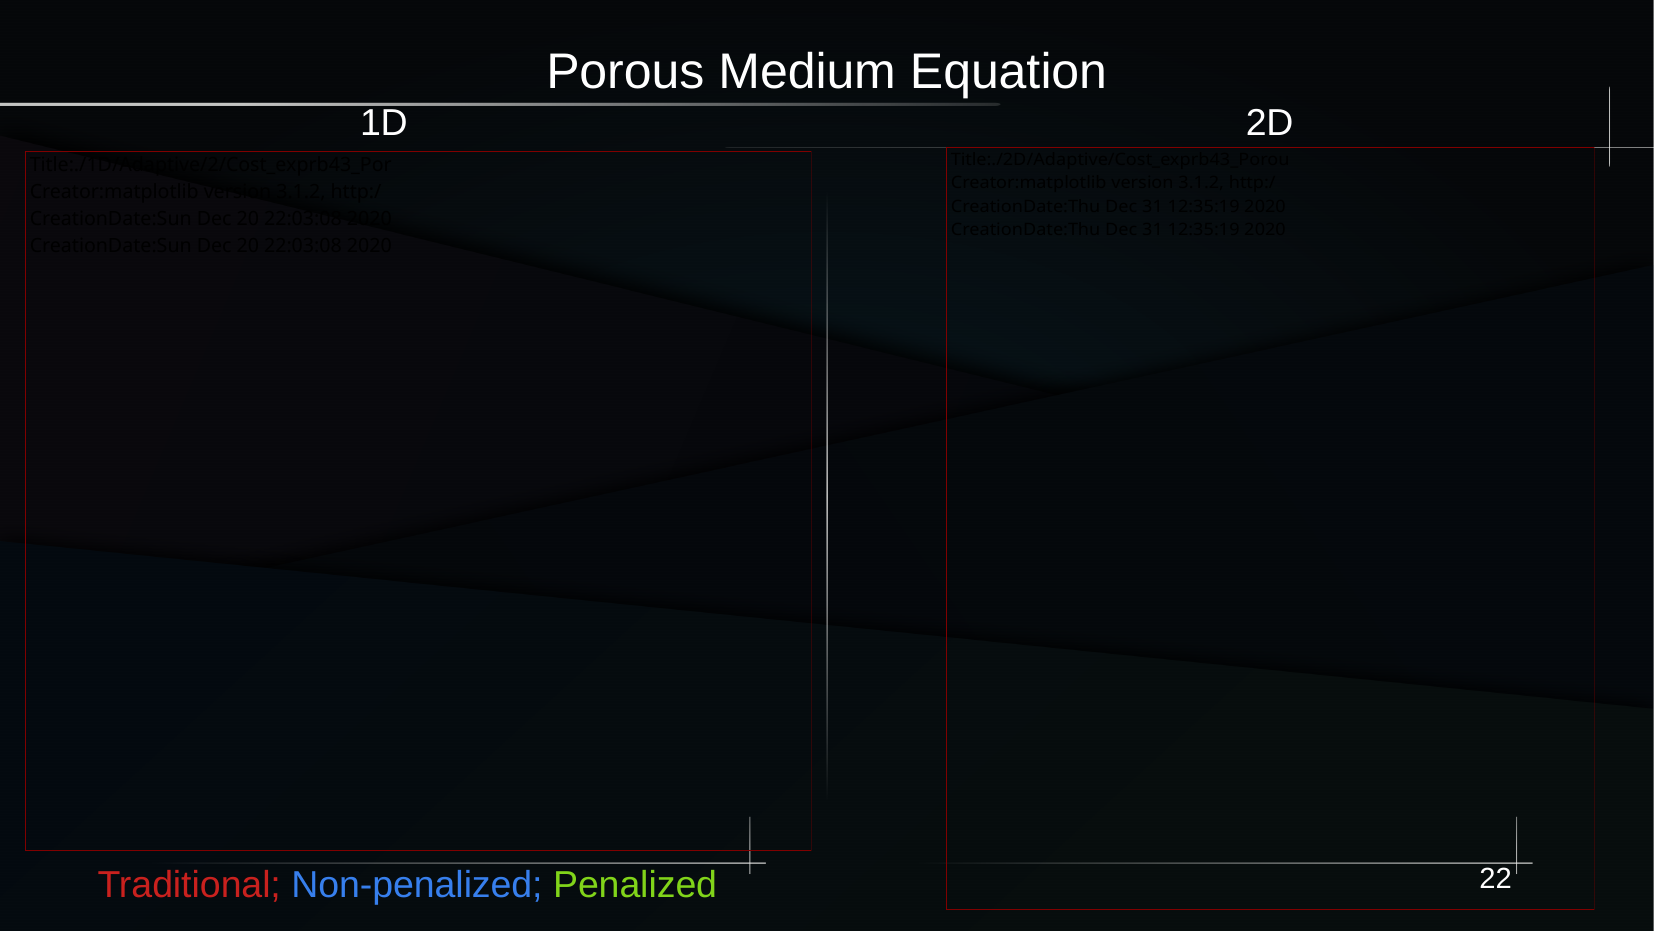

Porous Medium Equation
1D												2D
Traditional; Non-penalized; Penalized
22